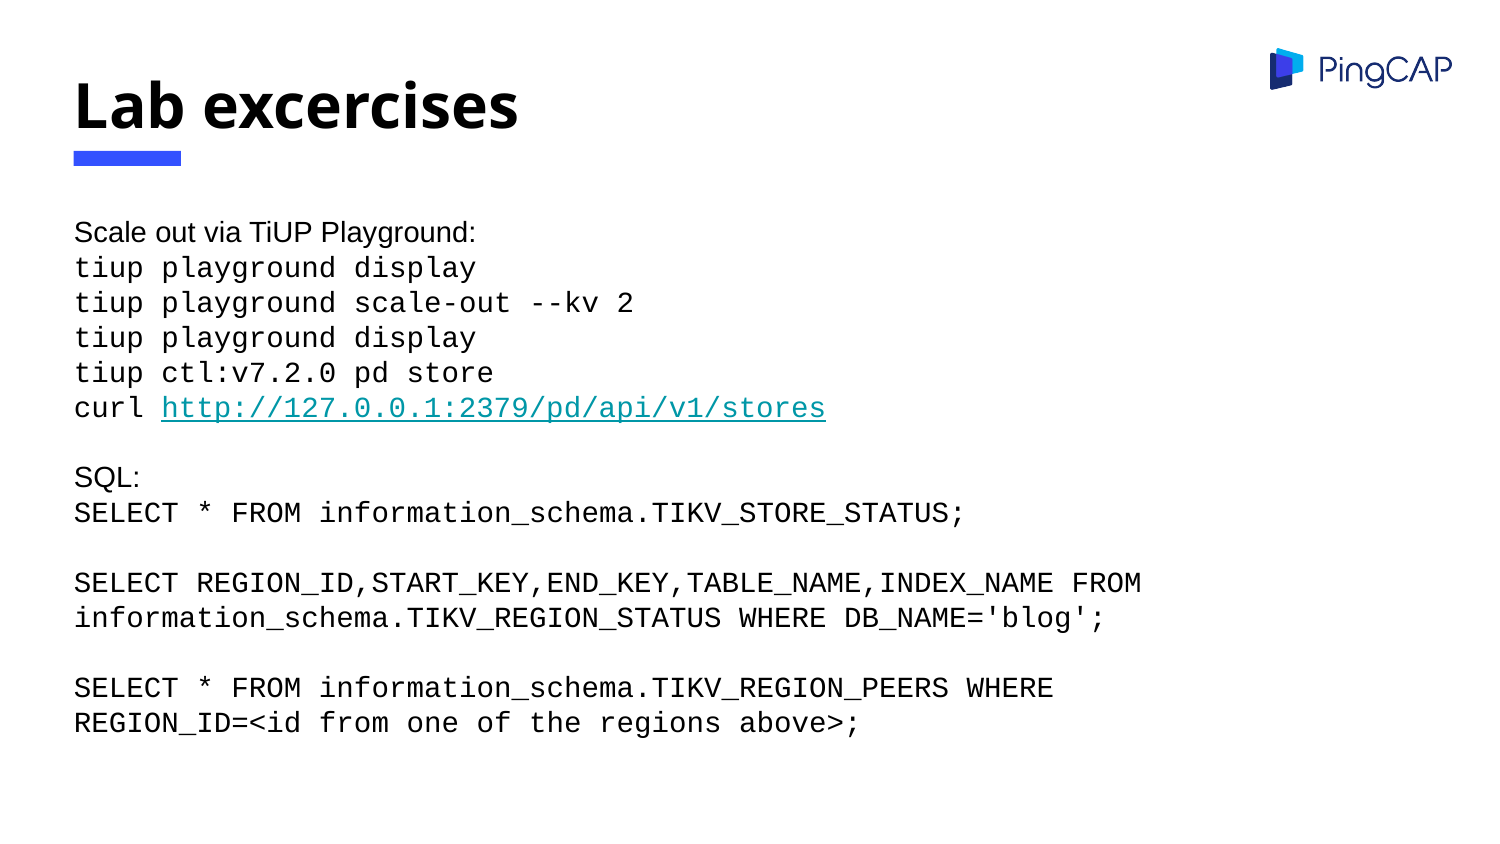

Lab excercises
Scale out via TiUP Playground:
tiup playground display
tiup playground scale-out --kv 2
tiup playground display
tiup ctl:v7.2.0 pd store
curl http://127.0.0.1:2379/pd/api/v1/stores
SQL:
SELECT * FROM information_schema.TIKV_STORE_STATUS;
SELECT REGION_ID,START_KEY,END_KEY,TABLE_NAME,INDEX_NAME FROM information_schema.TIKV_REGION_STATUS WHERE DB_NAME='blog';
SELECT * FROM information_schema.TIKV_REGION_PEERS WHERE REGION_ID=<id from one of the regions above>;